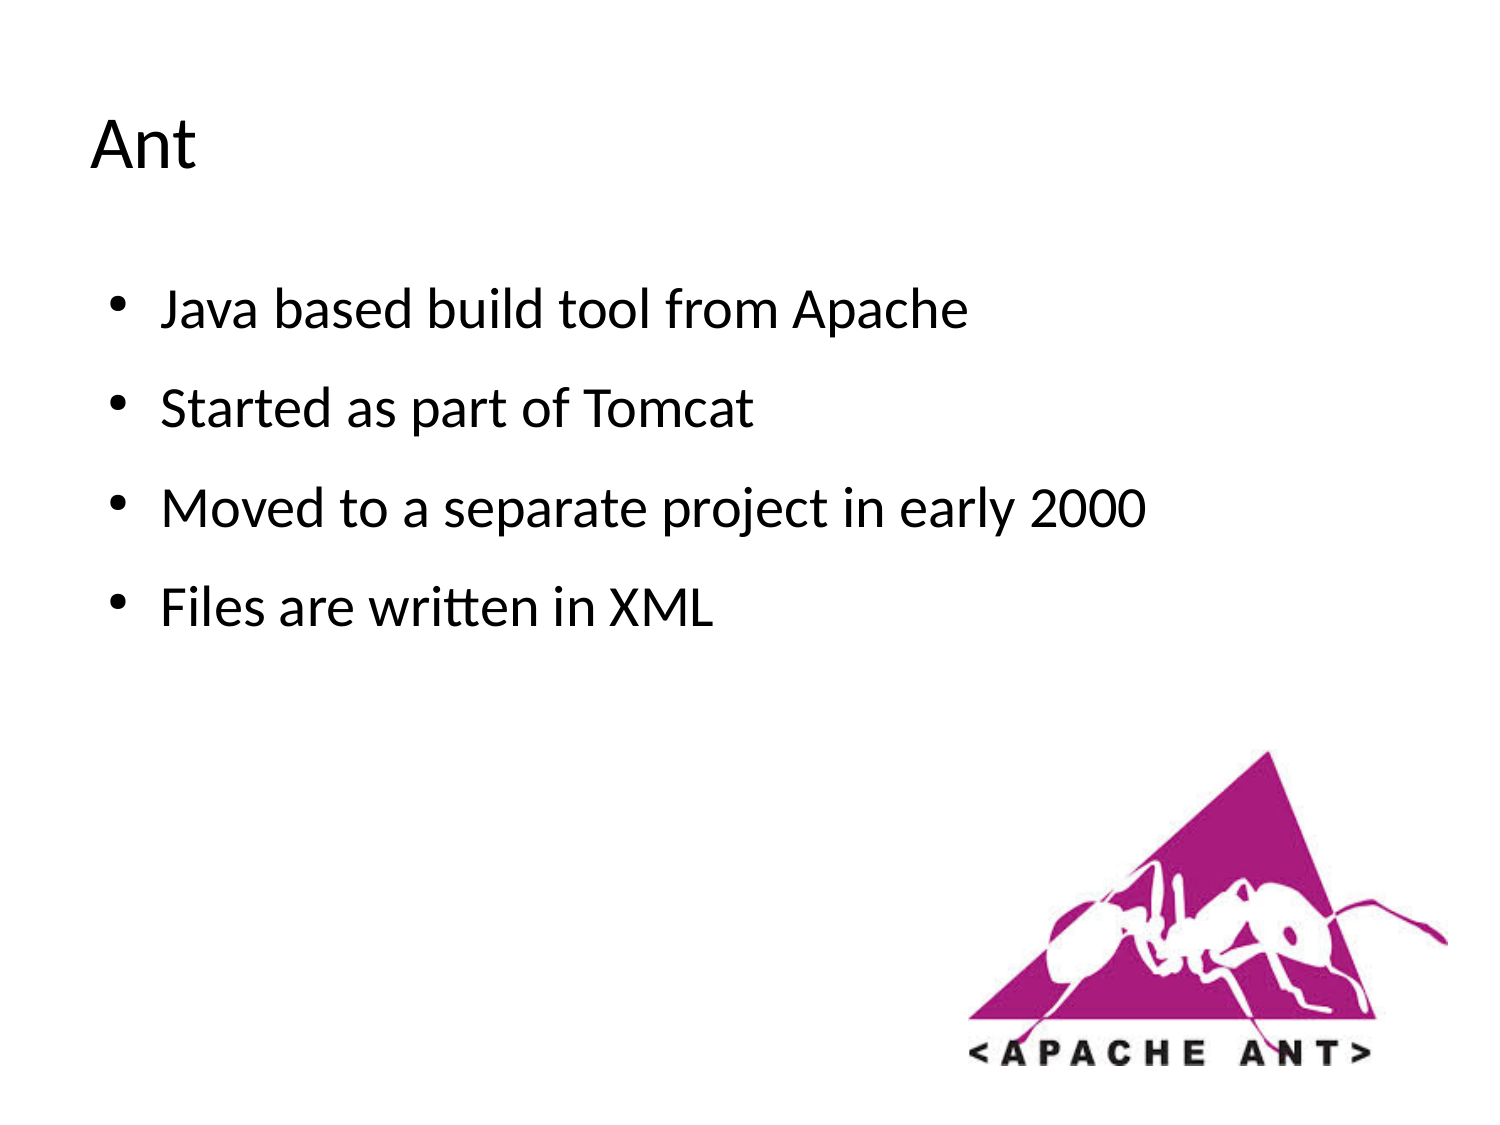

# Ant
Java based build tool from Apache
Started as part of Tomcat
Moved to a separate project in early 2000
Files are written in XML